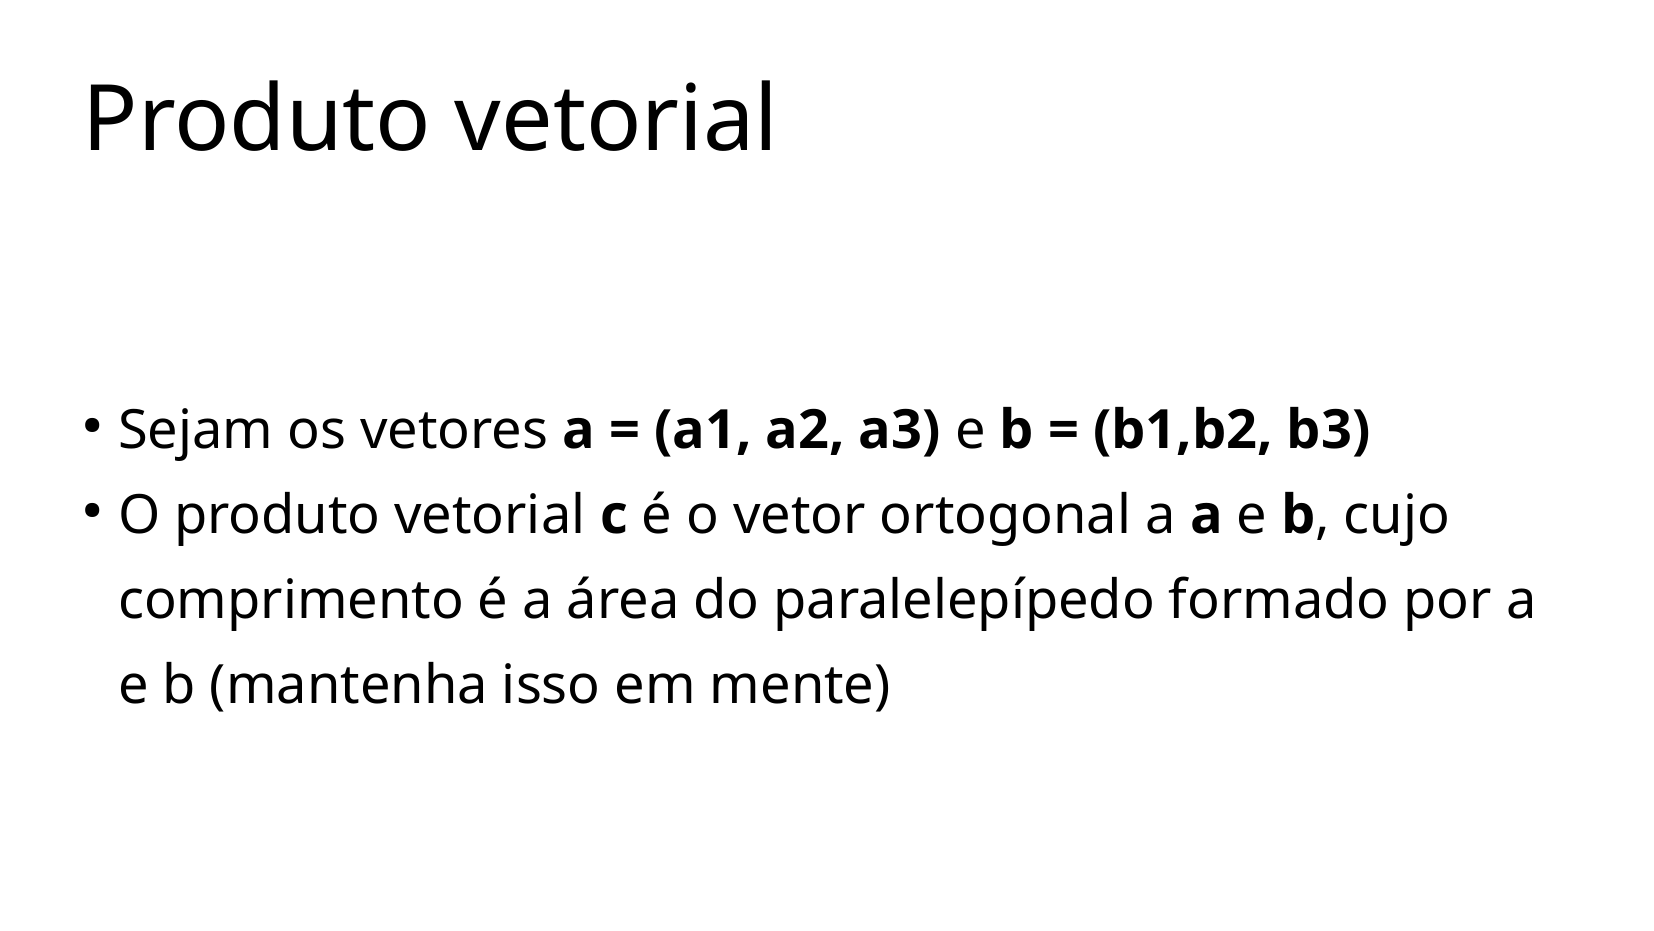

# Produto vetorial
Sejam os vetores a = (a1, a2, a3) e b = (b1,b2, b3)
O produto vetorial c é o vetor ortogonal a a e b, cujo comprimento é a área do paralelepípedo formado por a e b (mantenha isso em mente)